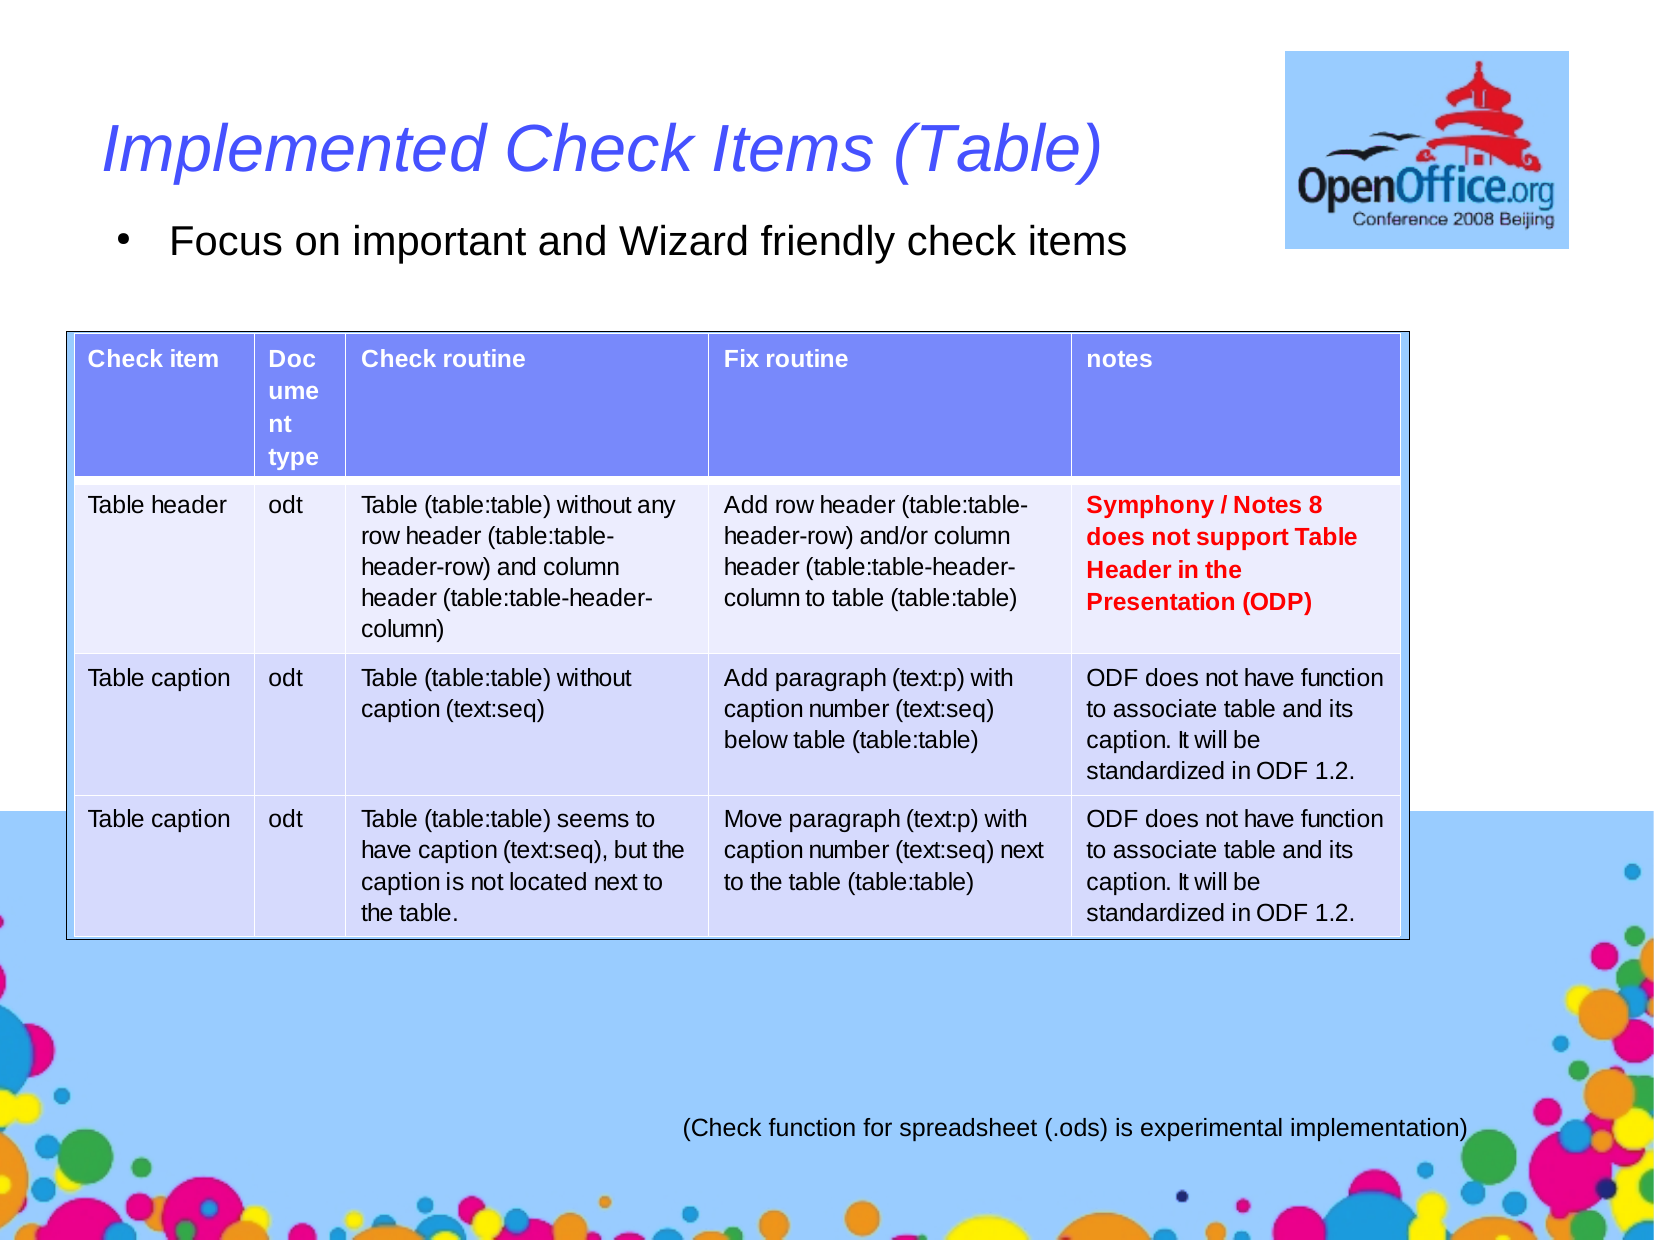

# Implemented Check Items (Table)
Focus on important and Wizard friendly check items
(Check function for spreadsheet (.ods) is experimental implementation)